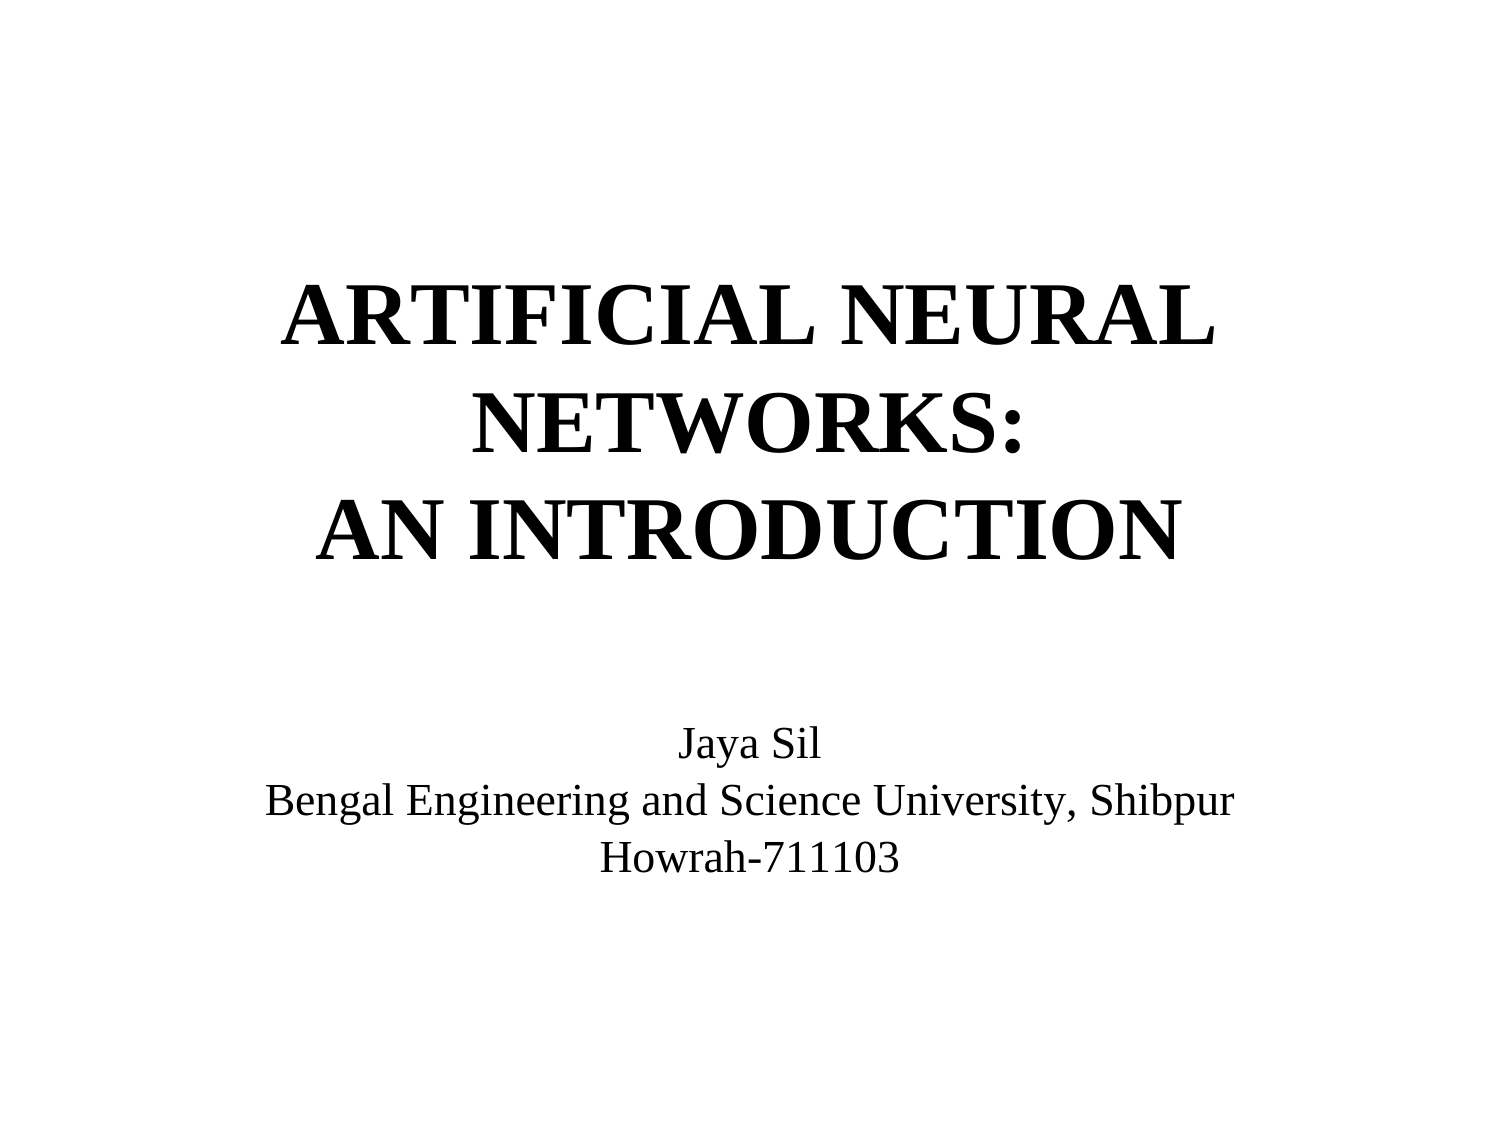

# ARTIFICIAL NEURAL NETWORKS: AN INTRODUCTION
Jaya Sil
Bengal Engineering and Science University, Shibpur
Howrah-711103